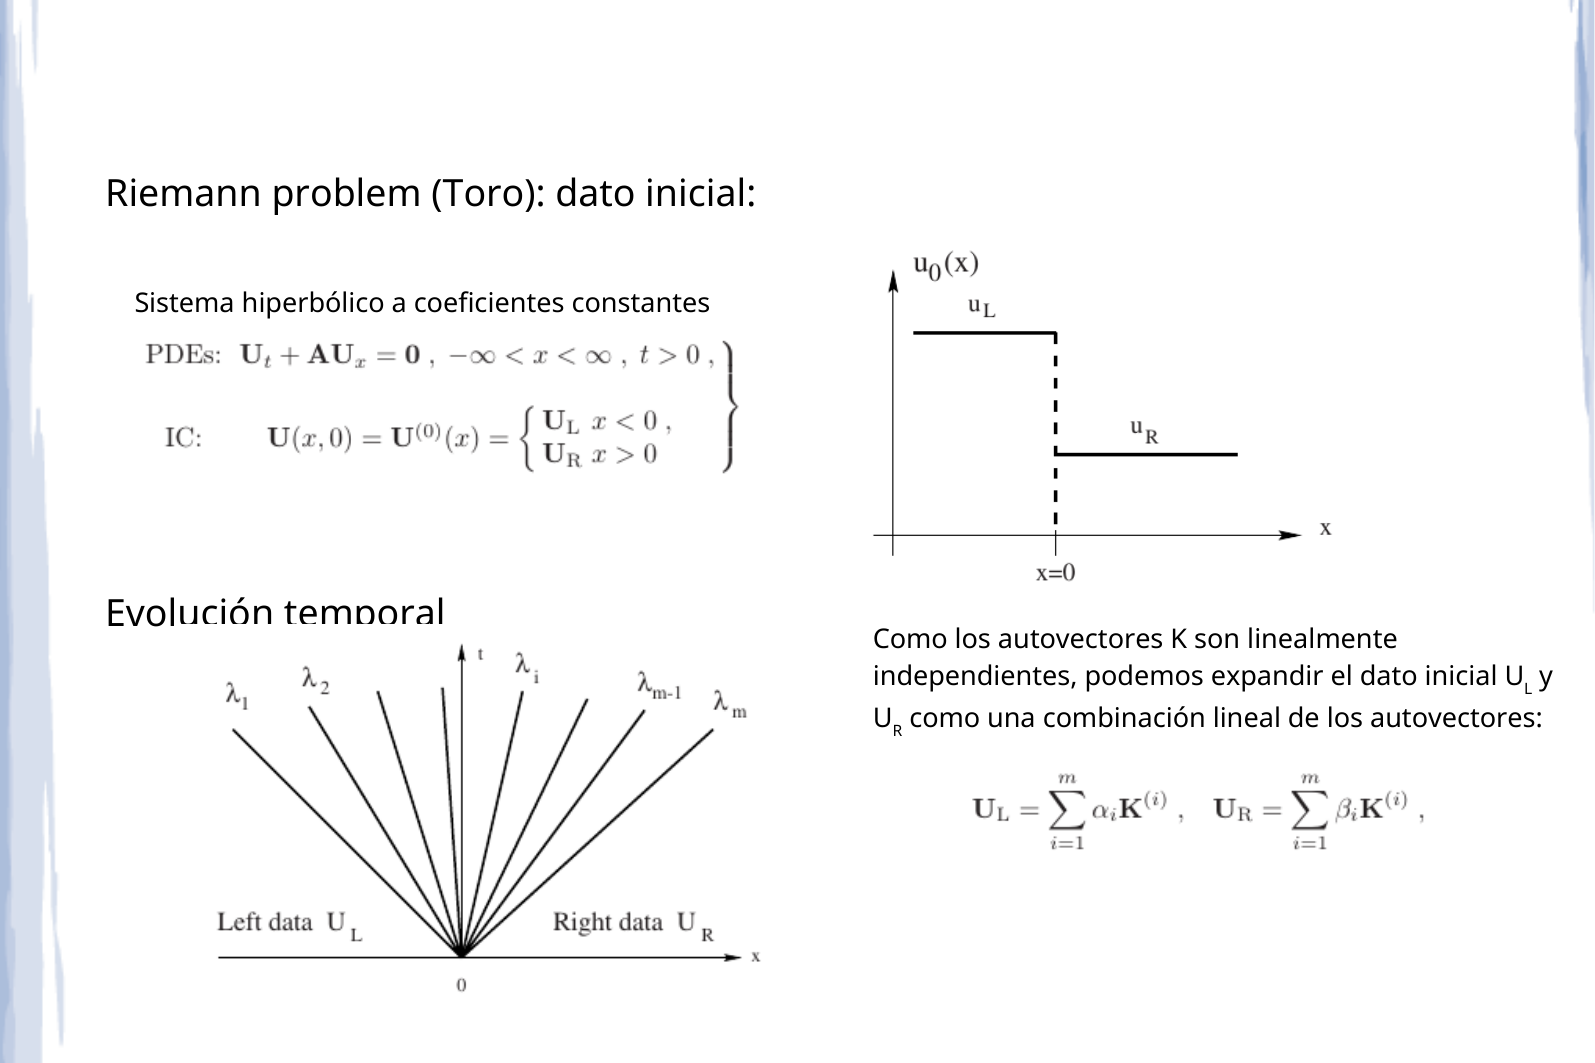

# Riemann problem (Toro): dato inicial:
Sistema hiperbólico a coeficientes constantes
Evolución temporal
Como los autovectores K son linealmente independientes, podemos expandir el dato inicial UL y UR como una combinación lineal de los autovectores: